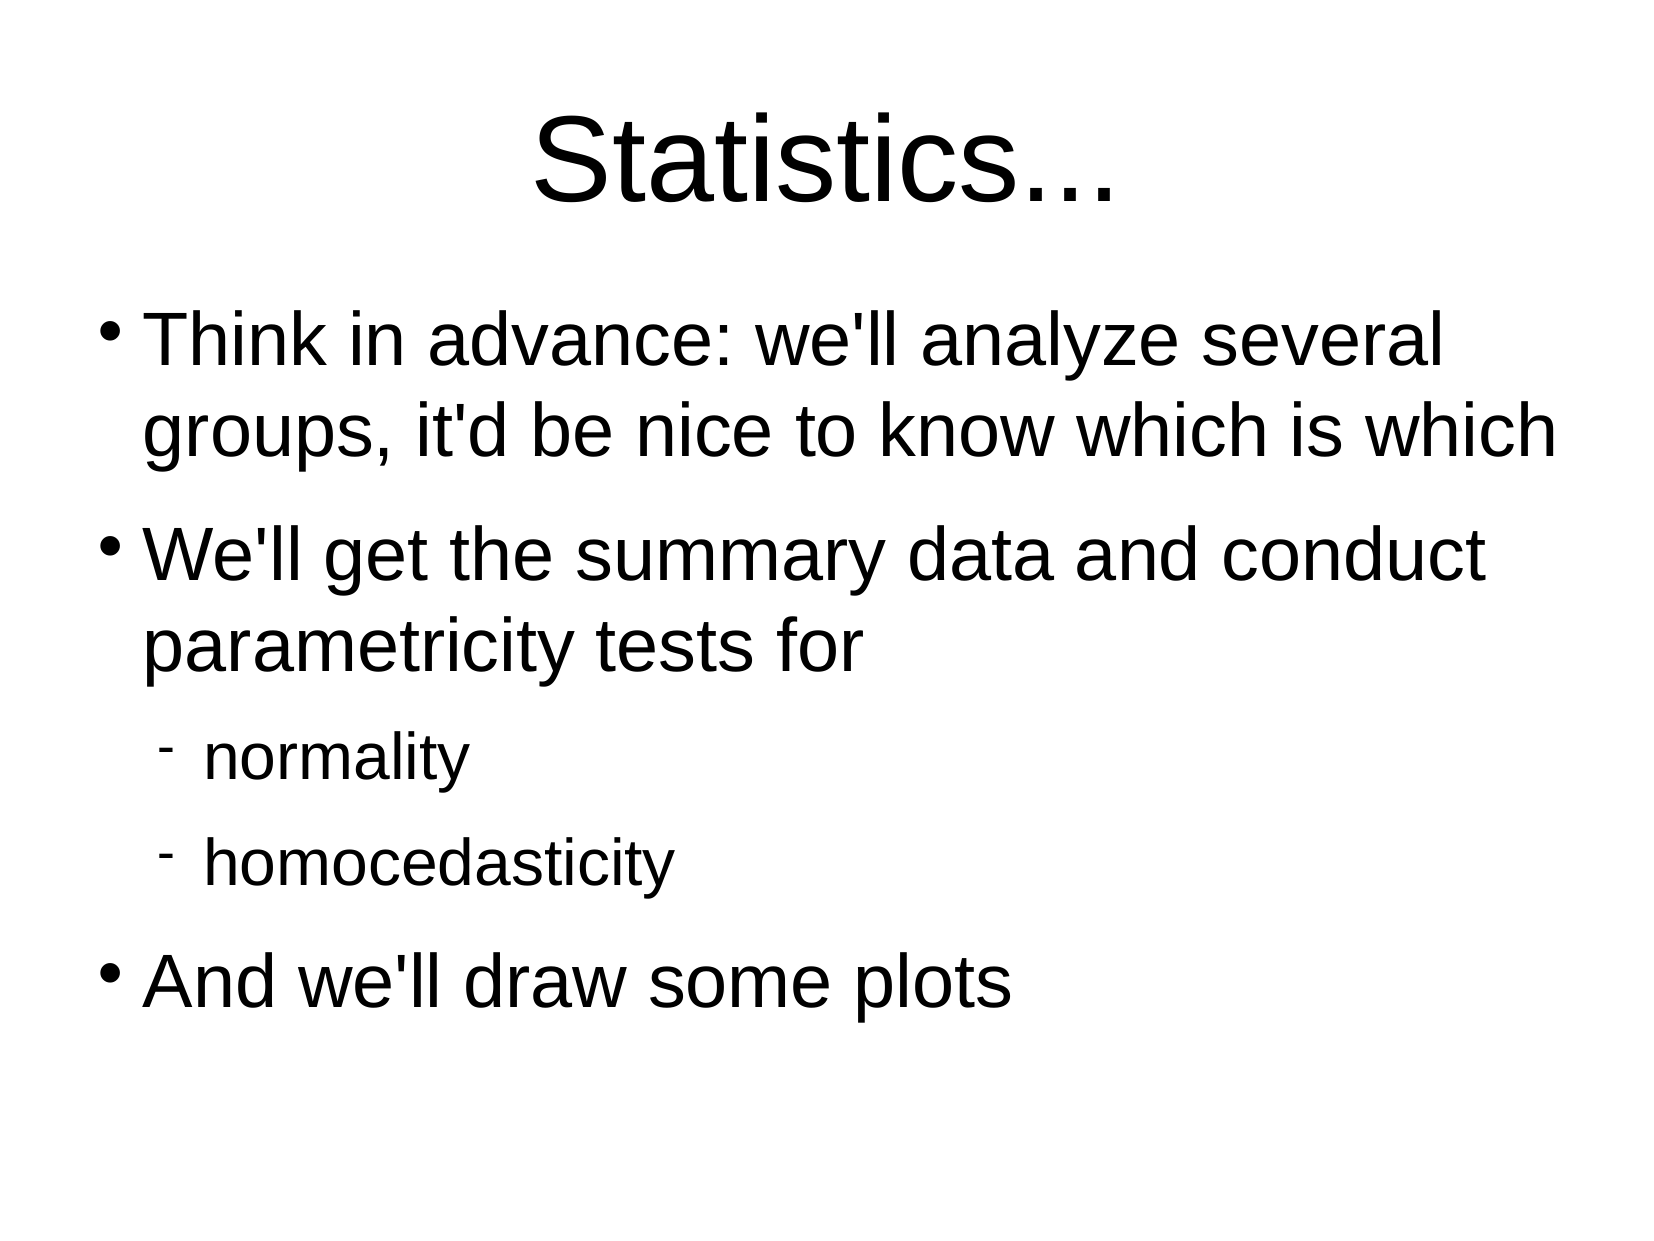

Statistics...
Think in advance: we'll analyze several groups, it'd be nice to know which is which
We'll get the summary data and conduct parametricity tests for
normality
homocedasticity
And we'll draw some plots